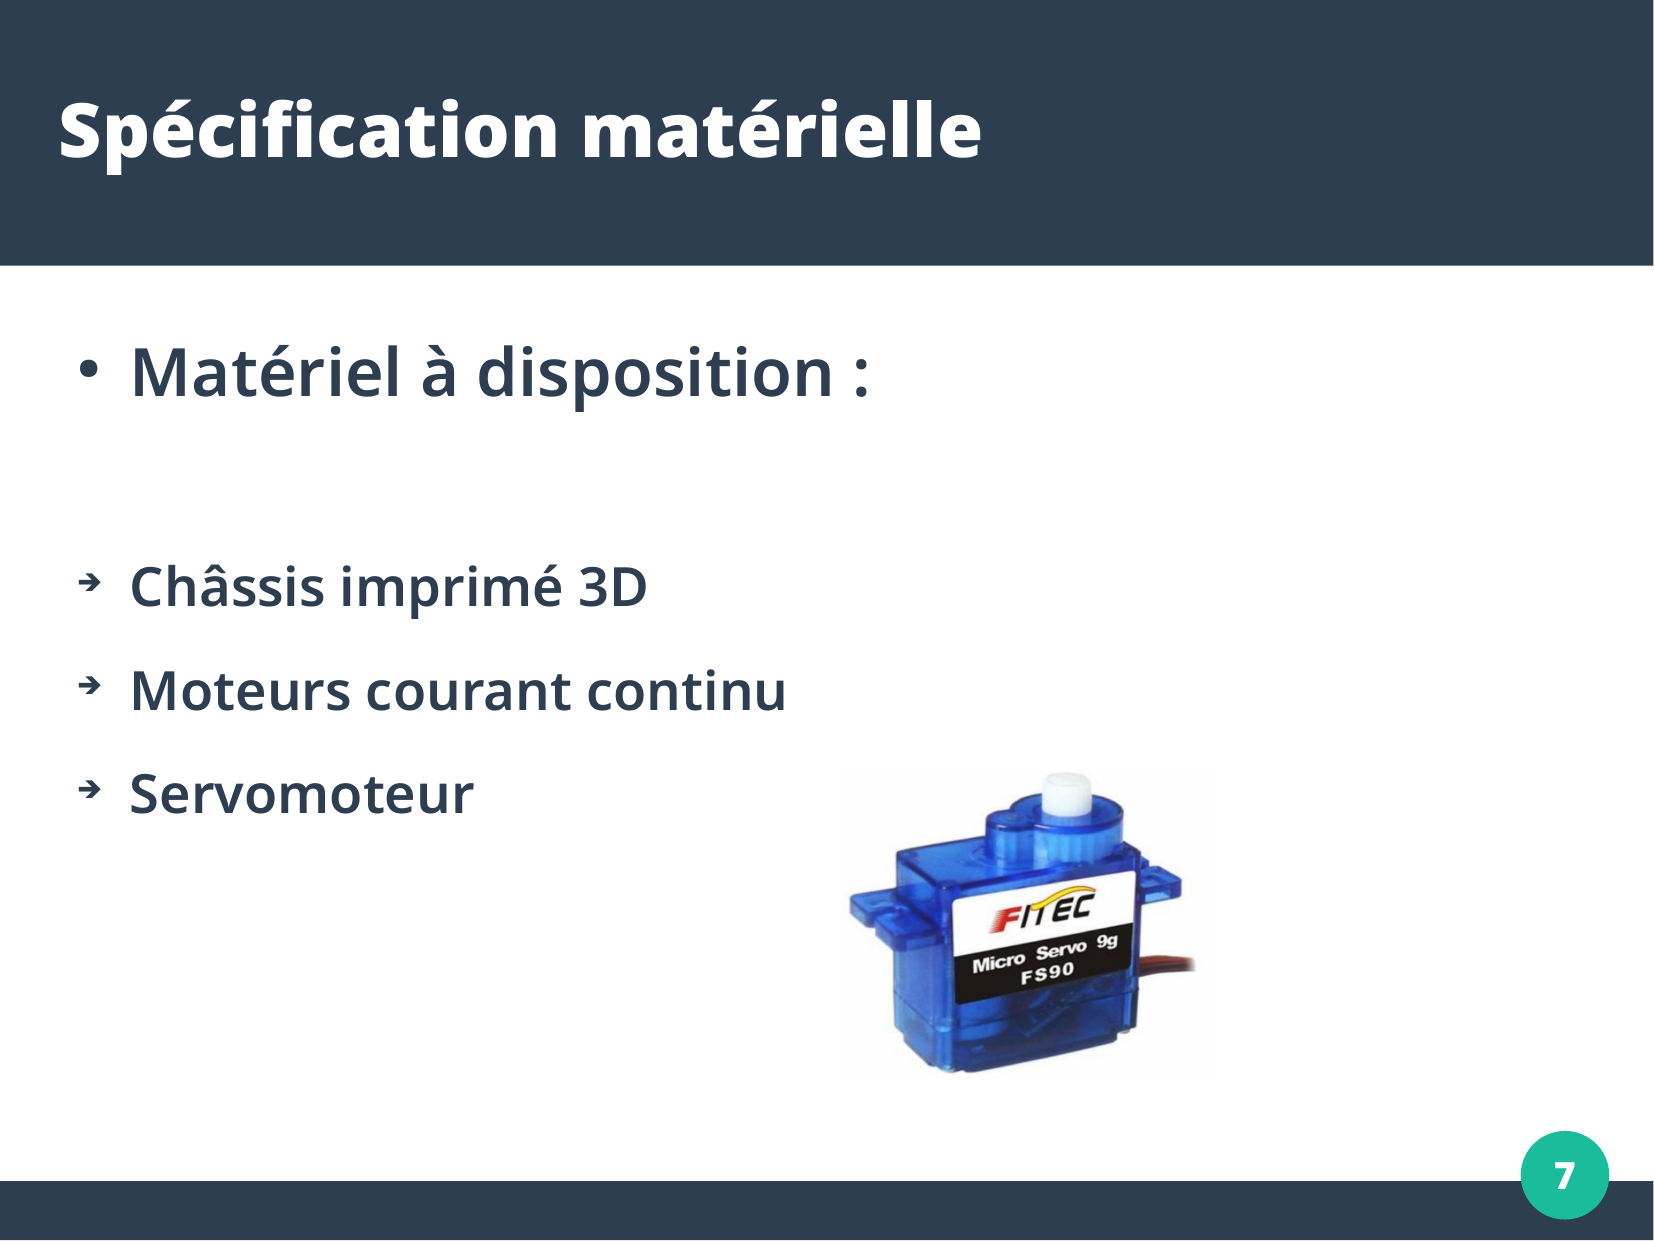

# Spécification matérielle
Matériel à disposition :
Châssis imprimé 3D
Moteurs courant continu
Servomoteur
7